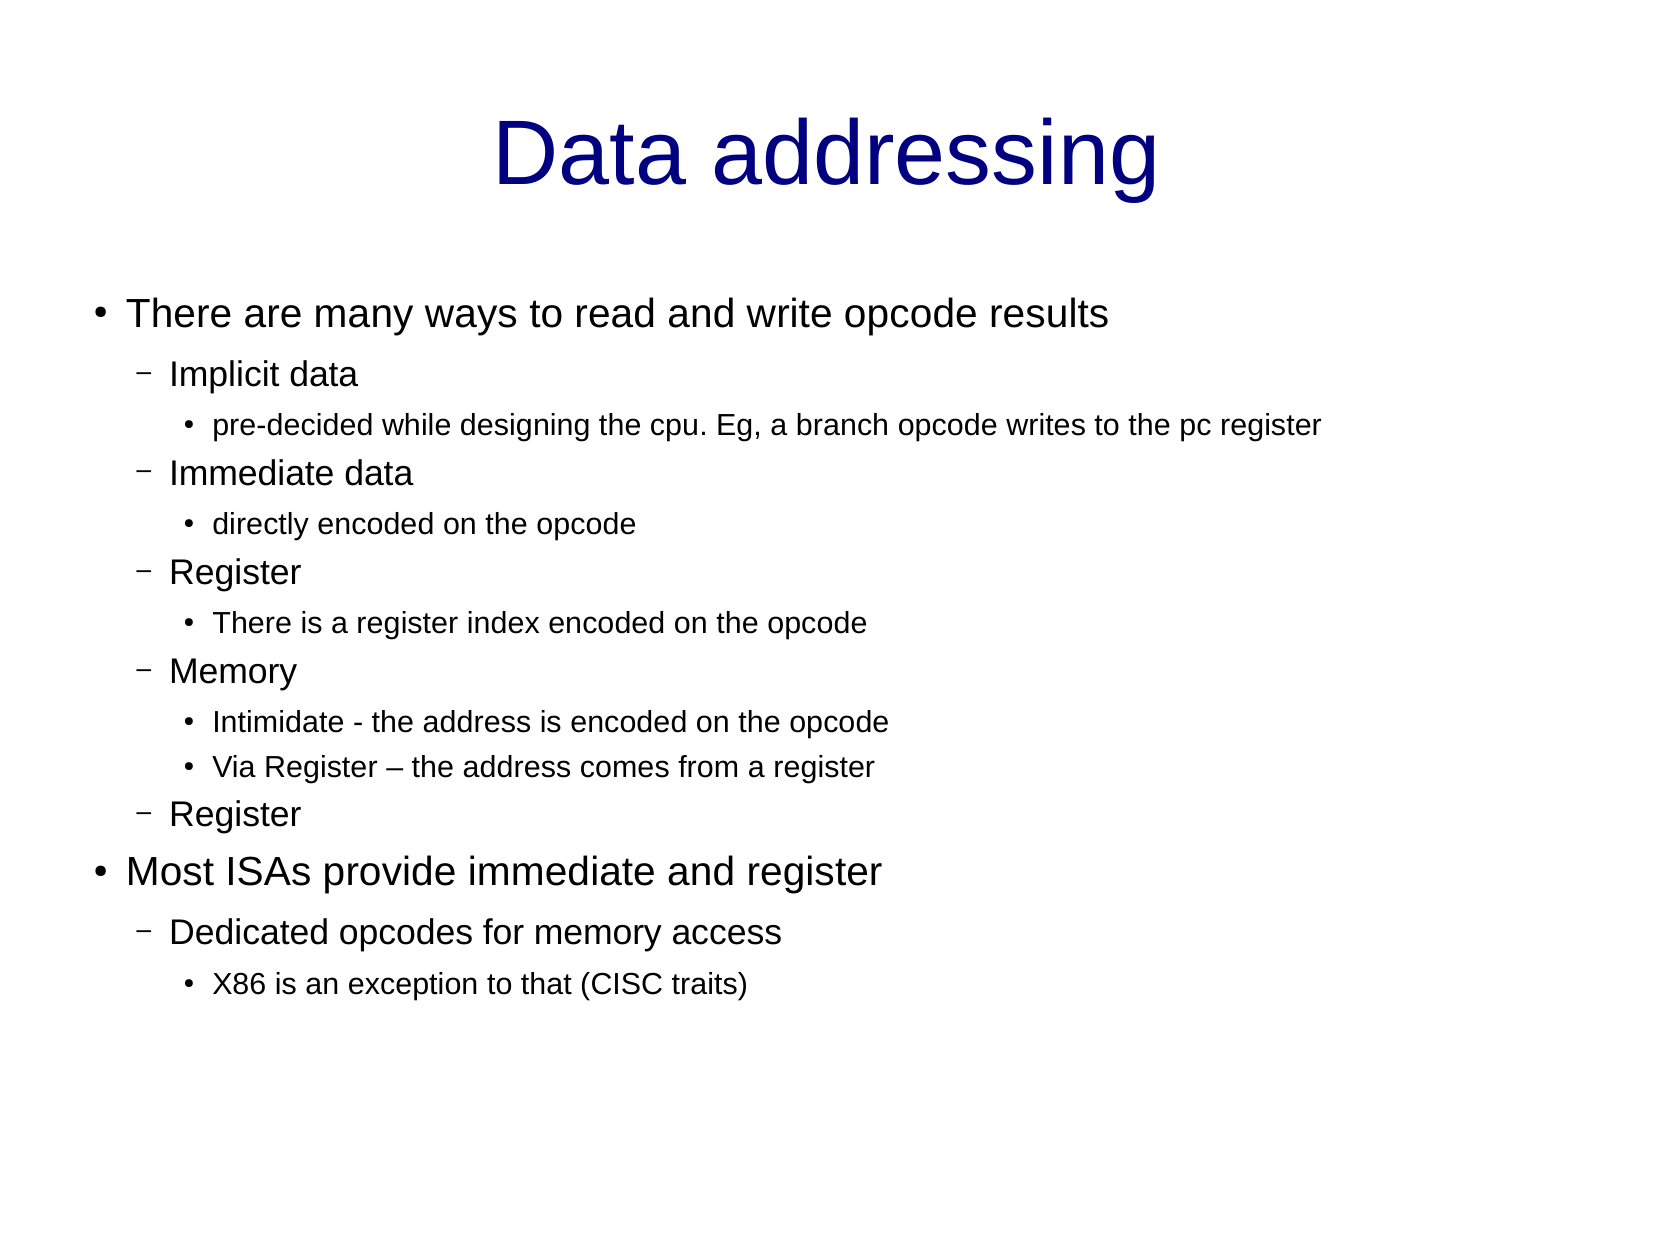

# Data addressing
There are many ways to read and write opcode results
Implicit data
pre-decided while designing the cpu. Eg, a branch opcode writes to the pc register
Immediate data
directly encoded on the opcode
Register
There is a register index encoded on the opcode
Memory
Intimidate - the address is encoded on the opcode
Via Register – the address comes from a register
Register
Most ISAs provide immediate and register
Dedicated opcodes for memory access
X86 is an exception to that (CISC traits)